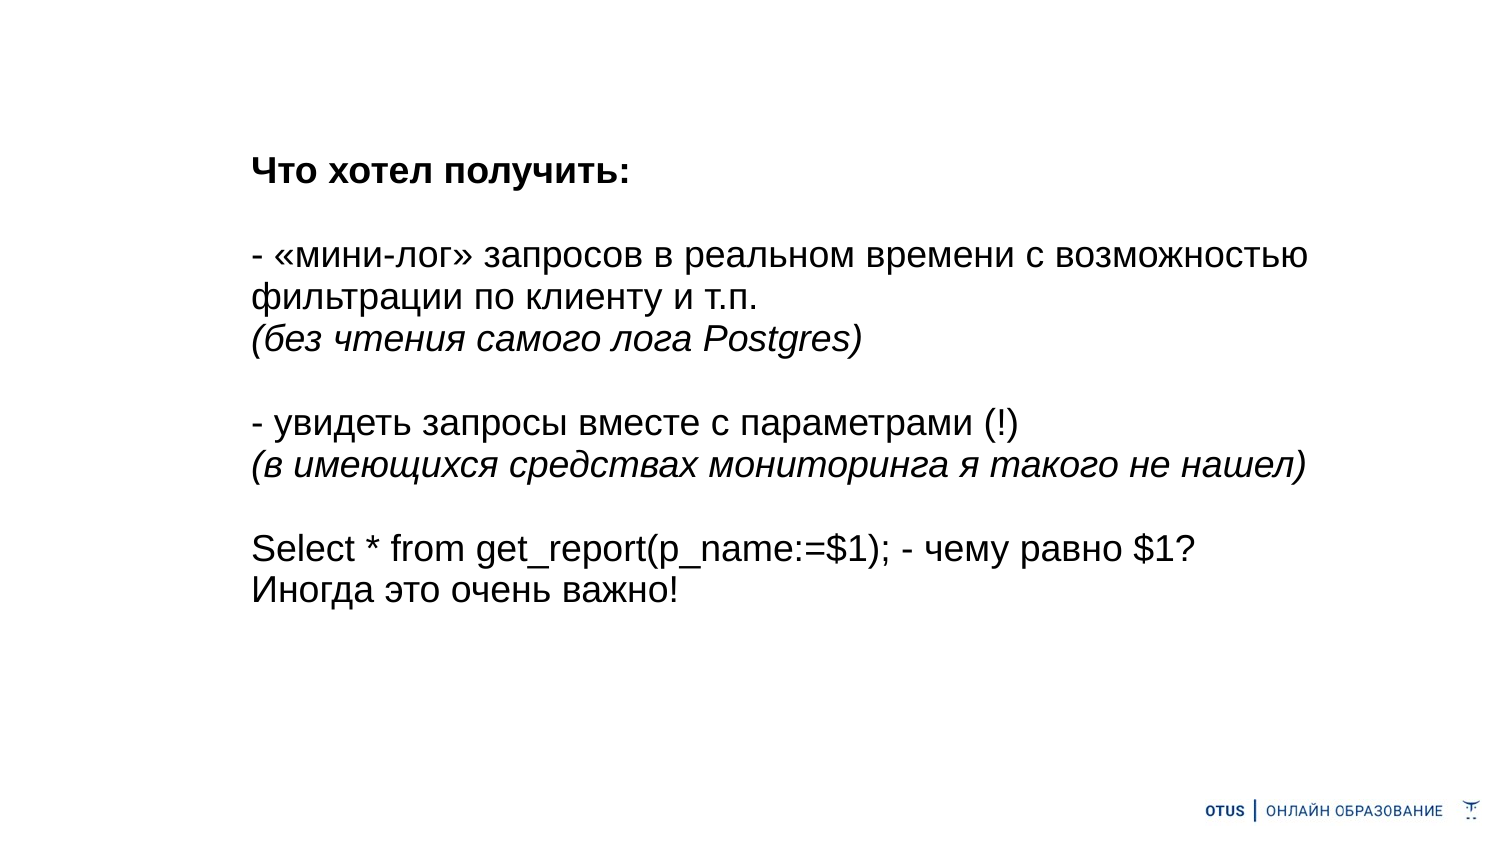

Что хотел получить:
- «мини-лог» запросов в реальном времени с возможностью
фильтрации по клиенту и т.п.
(без чтения самого лога Postgres)
- увидеть запросы вместе с параметрами (!)
(в имеющихся средствах мониторинга я такого не нашел)
Select * from get_report(p_name:=$1); - чему равно $1?
Иногда это очень важно!